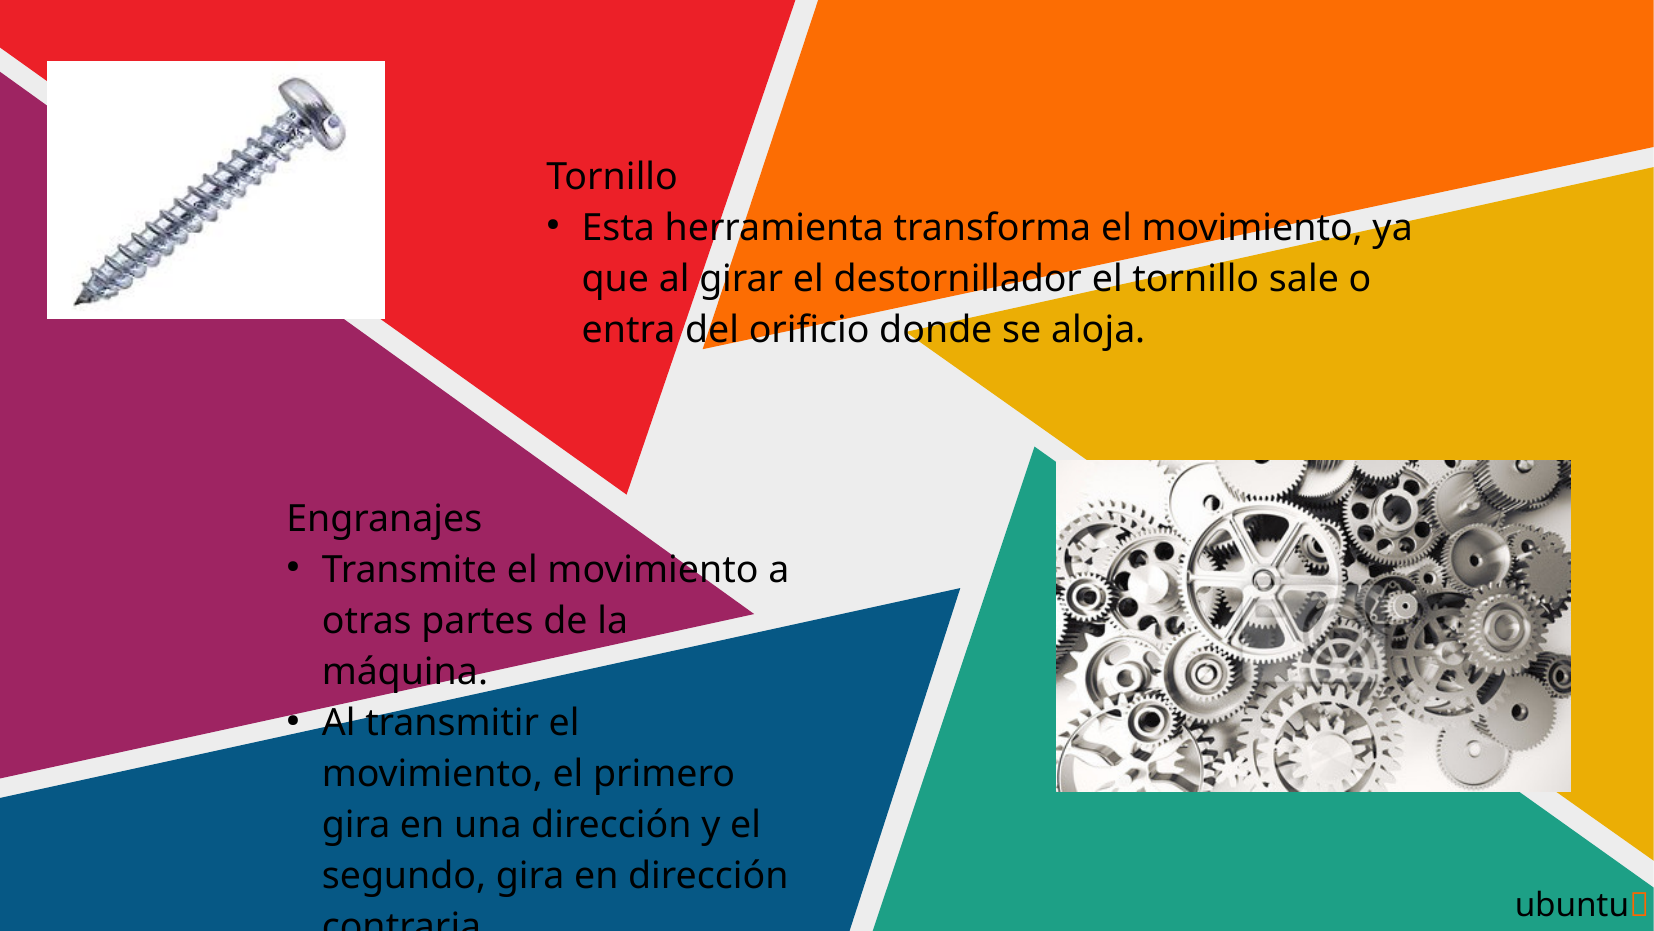

Tornillo
Esta herramienta transforma el movimiento, ya que al girar el destornillador el tornillo sale o entra del orificio donde se aloja.
Engranajes
Transmite el movimiento a otras partes de la máquina.
Al transmitir el movimiento, el primero gira en una dirección y el segundo, gira en dirección contraria.
ubuntu